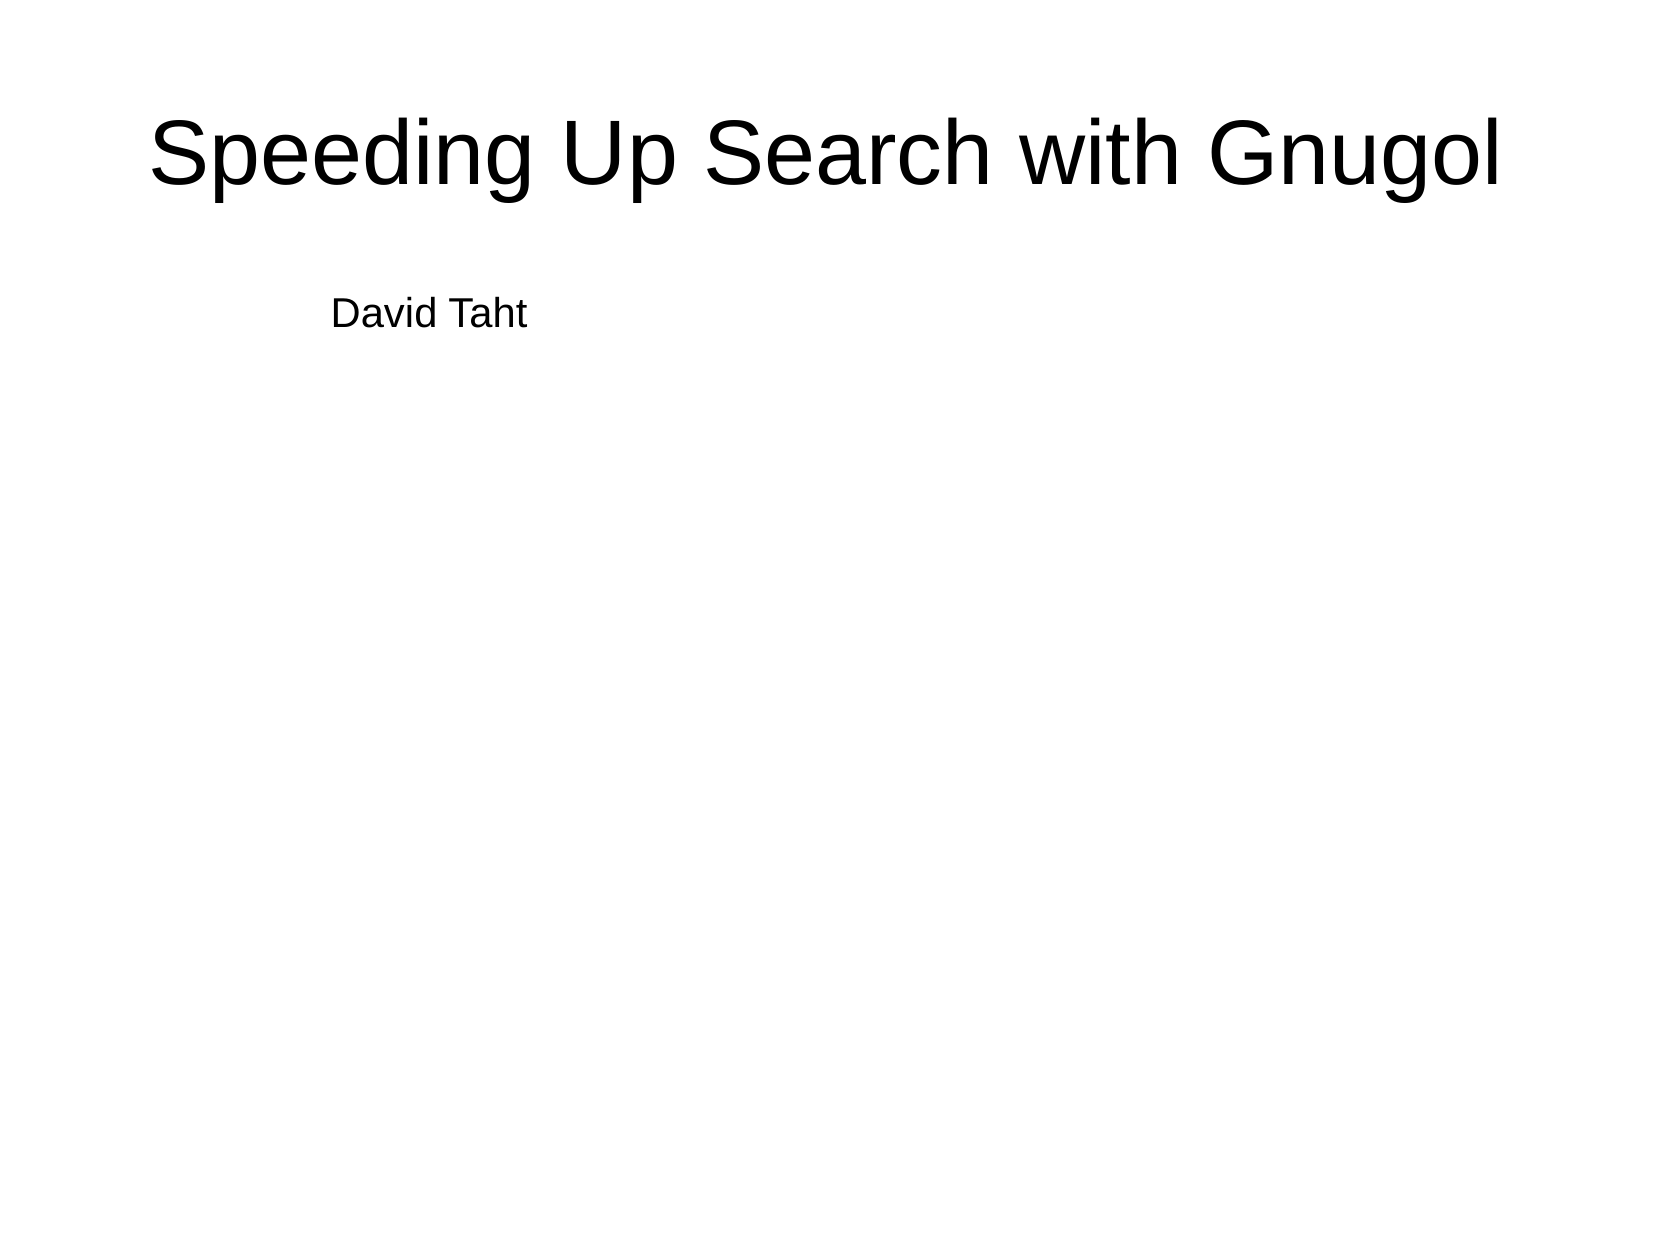

# Speeding Up Search with Gnugol
David Taht